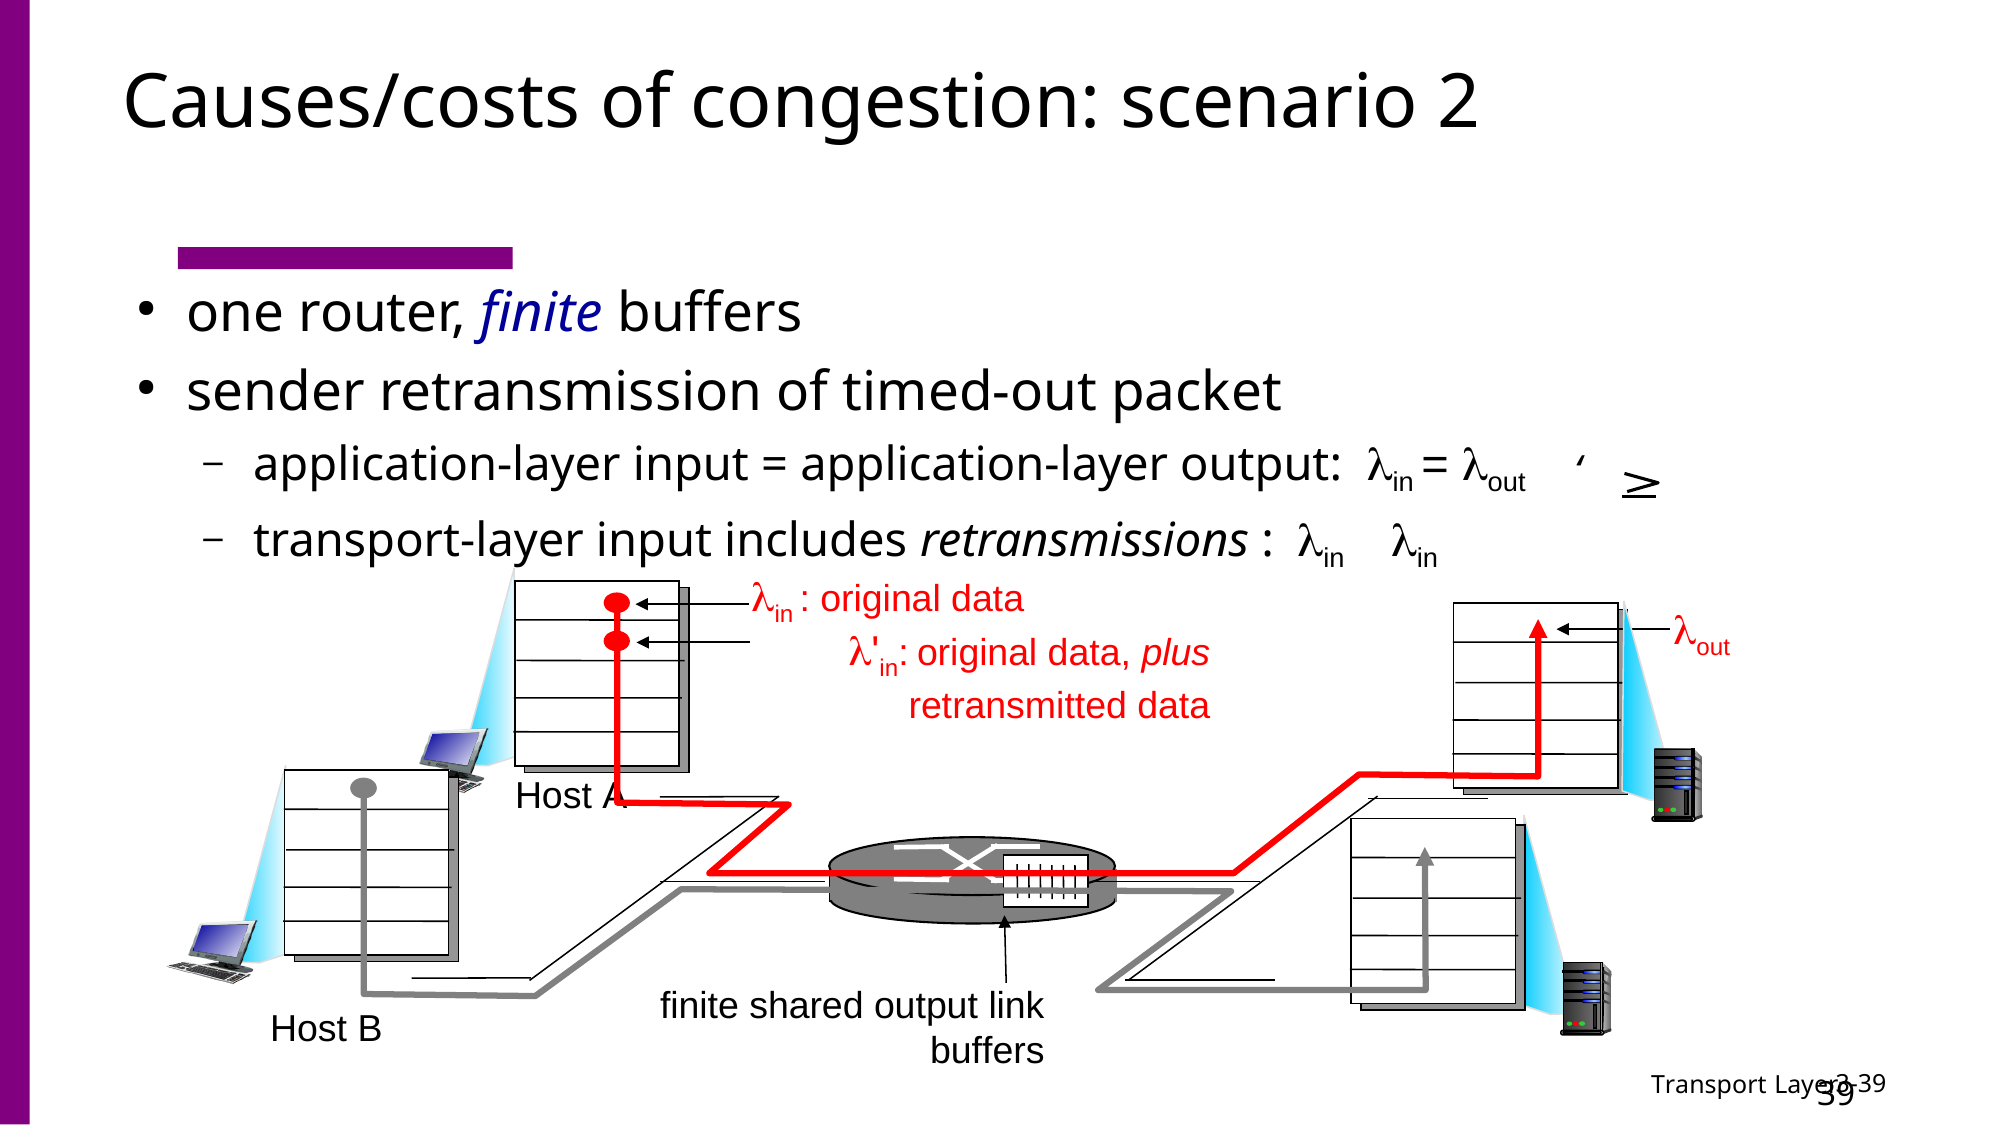

Causes/costs of congestion: scenario 2
# one router, finite buffers
sender retransmission of timed-out packet
application-layer input = application-layer output:in = out
transport-layer input includes retransmissions :in in
‘
in : original data
out
'in: original data, plus retransmitted data
Host A
finite shared output link buffers
Host B
Transport Layer